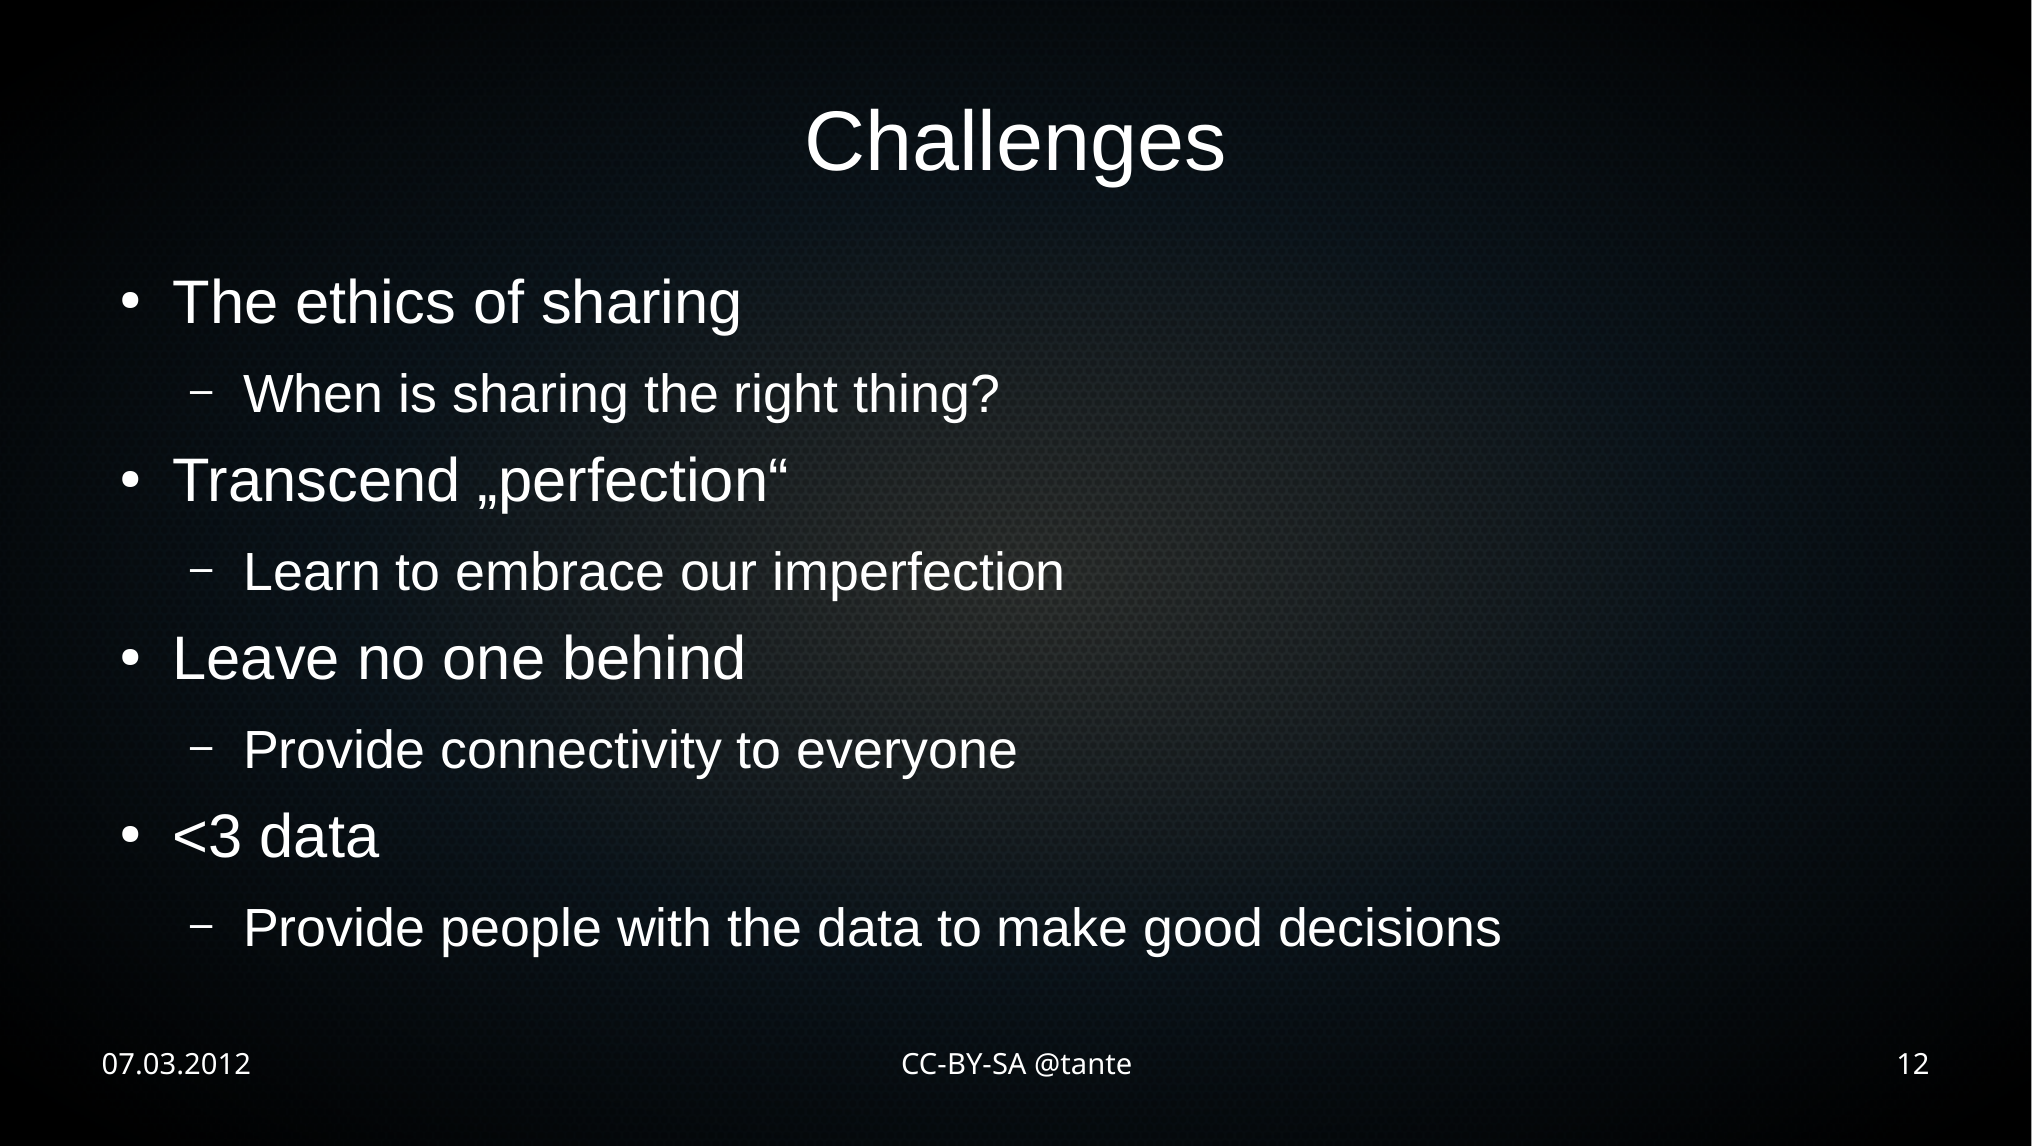

# Challenges
The ethics of sharing
When is sharing the right thing?
Transcend „perfection“
Learn to embrace our imperfection
Leave no one behind
Provide connectivity to everyone
<3 data
Provide people with the data to make good decisions
07.03.2012
CC-BY-SA @tante
12